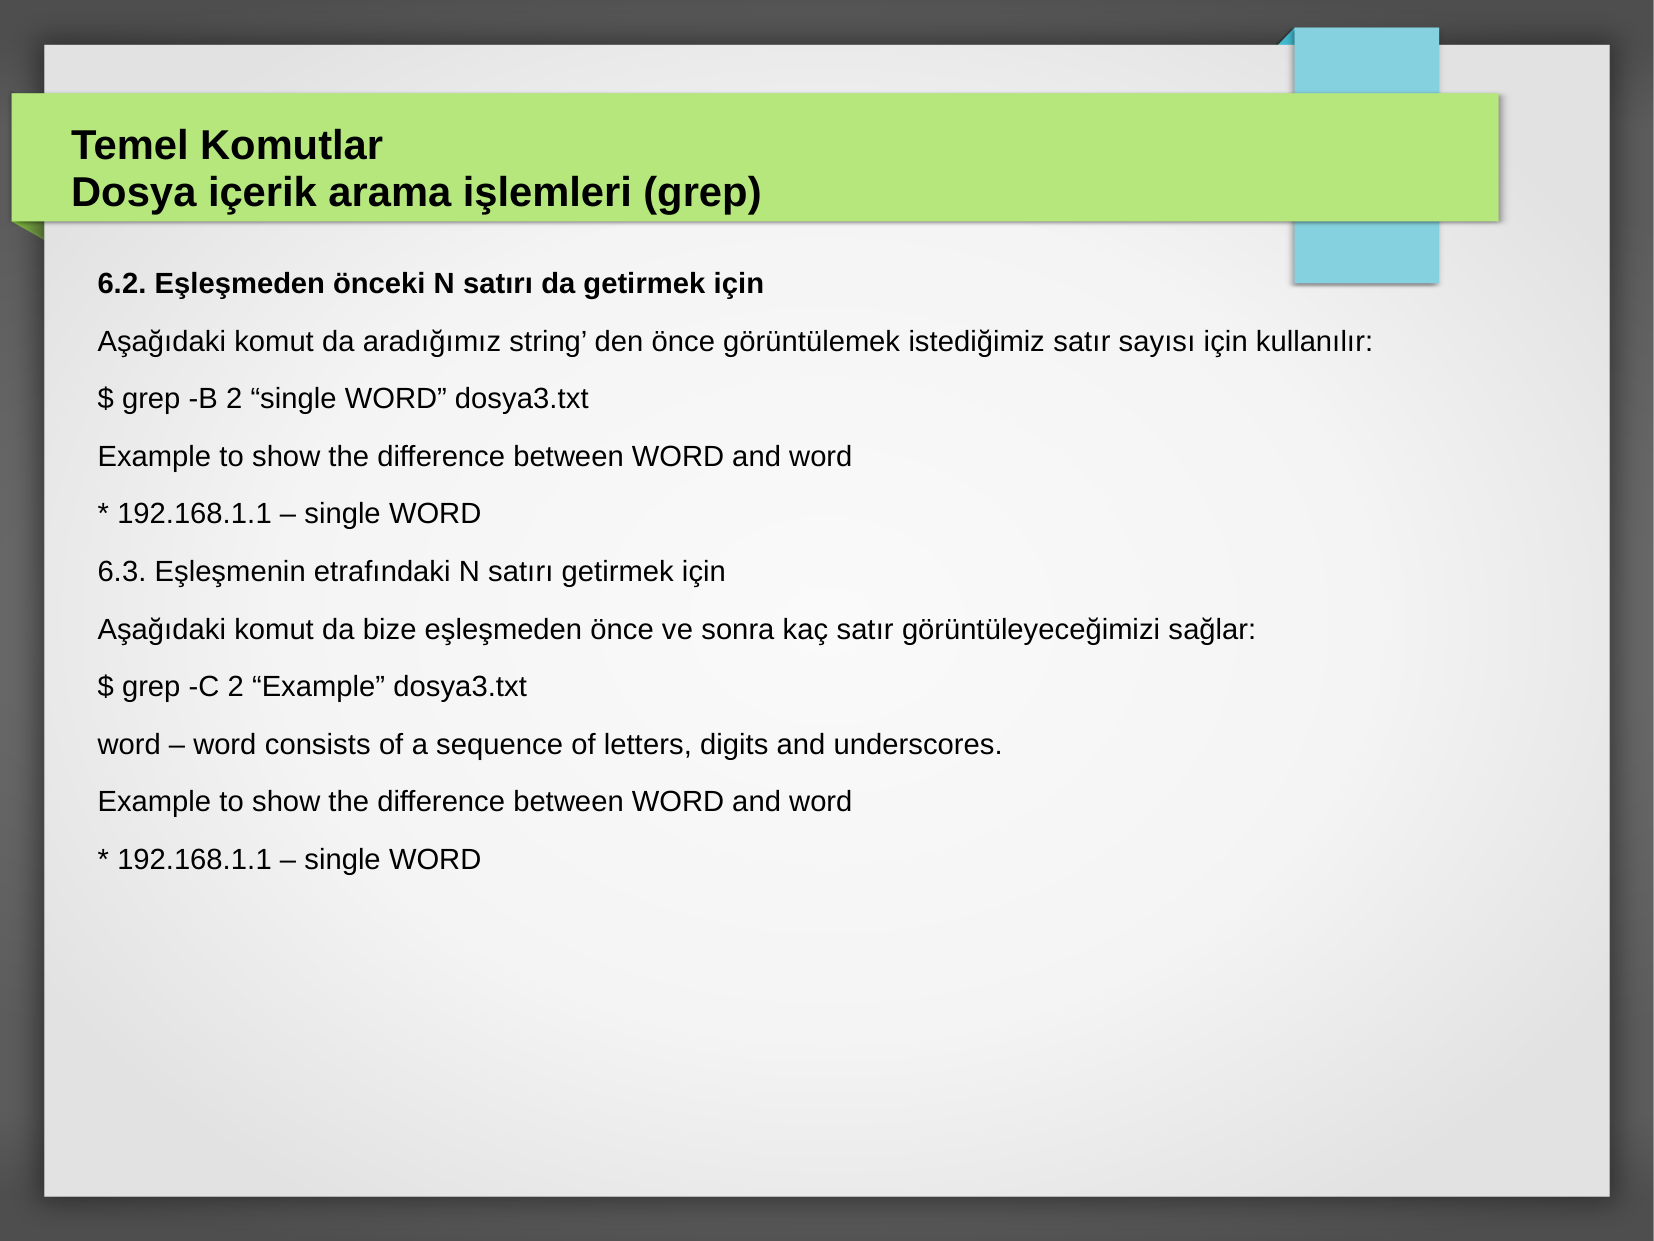

Temel Komutlar
Dosya içerik arama işlemleri (grep)
6.2. Eşleşmeden önceki N satırı da getirmek için
Aşağıdaki komut da aradığımız string’ den önce görüntülemek istediğimiz satır sayısı için kullanılır:
$ grep -B 2 “single WORD” dosya3.txt
Example to show the difference between WORD and word
* 192.168.1.1 – single WORD
6.3. Eşleşmenin etrafındaki N satırı getirmek için
Aşağıdaki komut da bize eşleşmeden önce ve sonra kaç satır görüntüleyeceğimizi sağlar:
$ grep -C 2 “Example” dosya3.txt
word – word consists of a sequence of letters, digits and underscores.
Example to show the difference between WORD and word
* 192.168.1.1 – single WORD